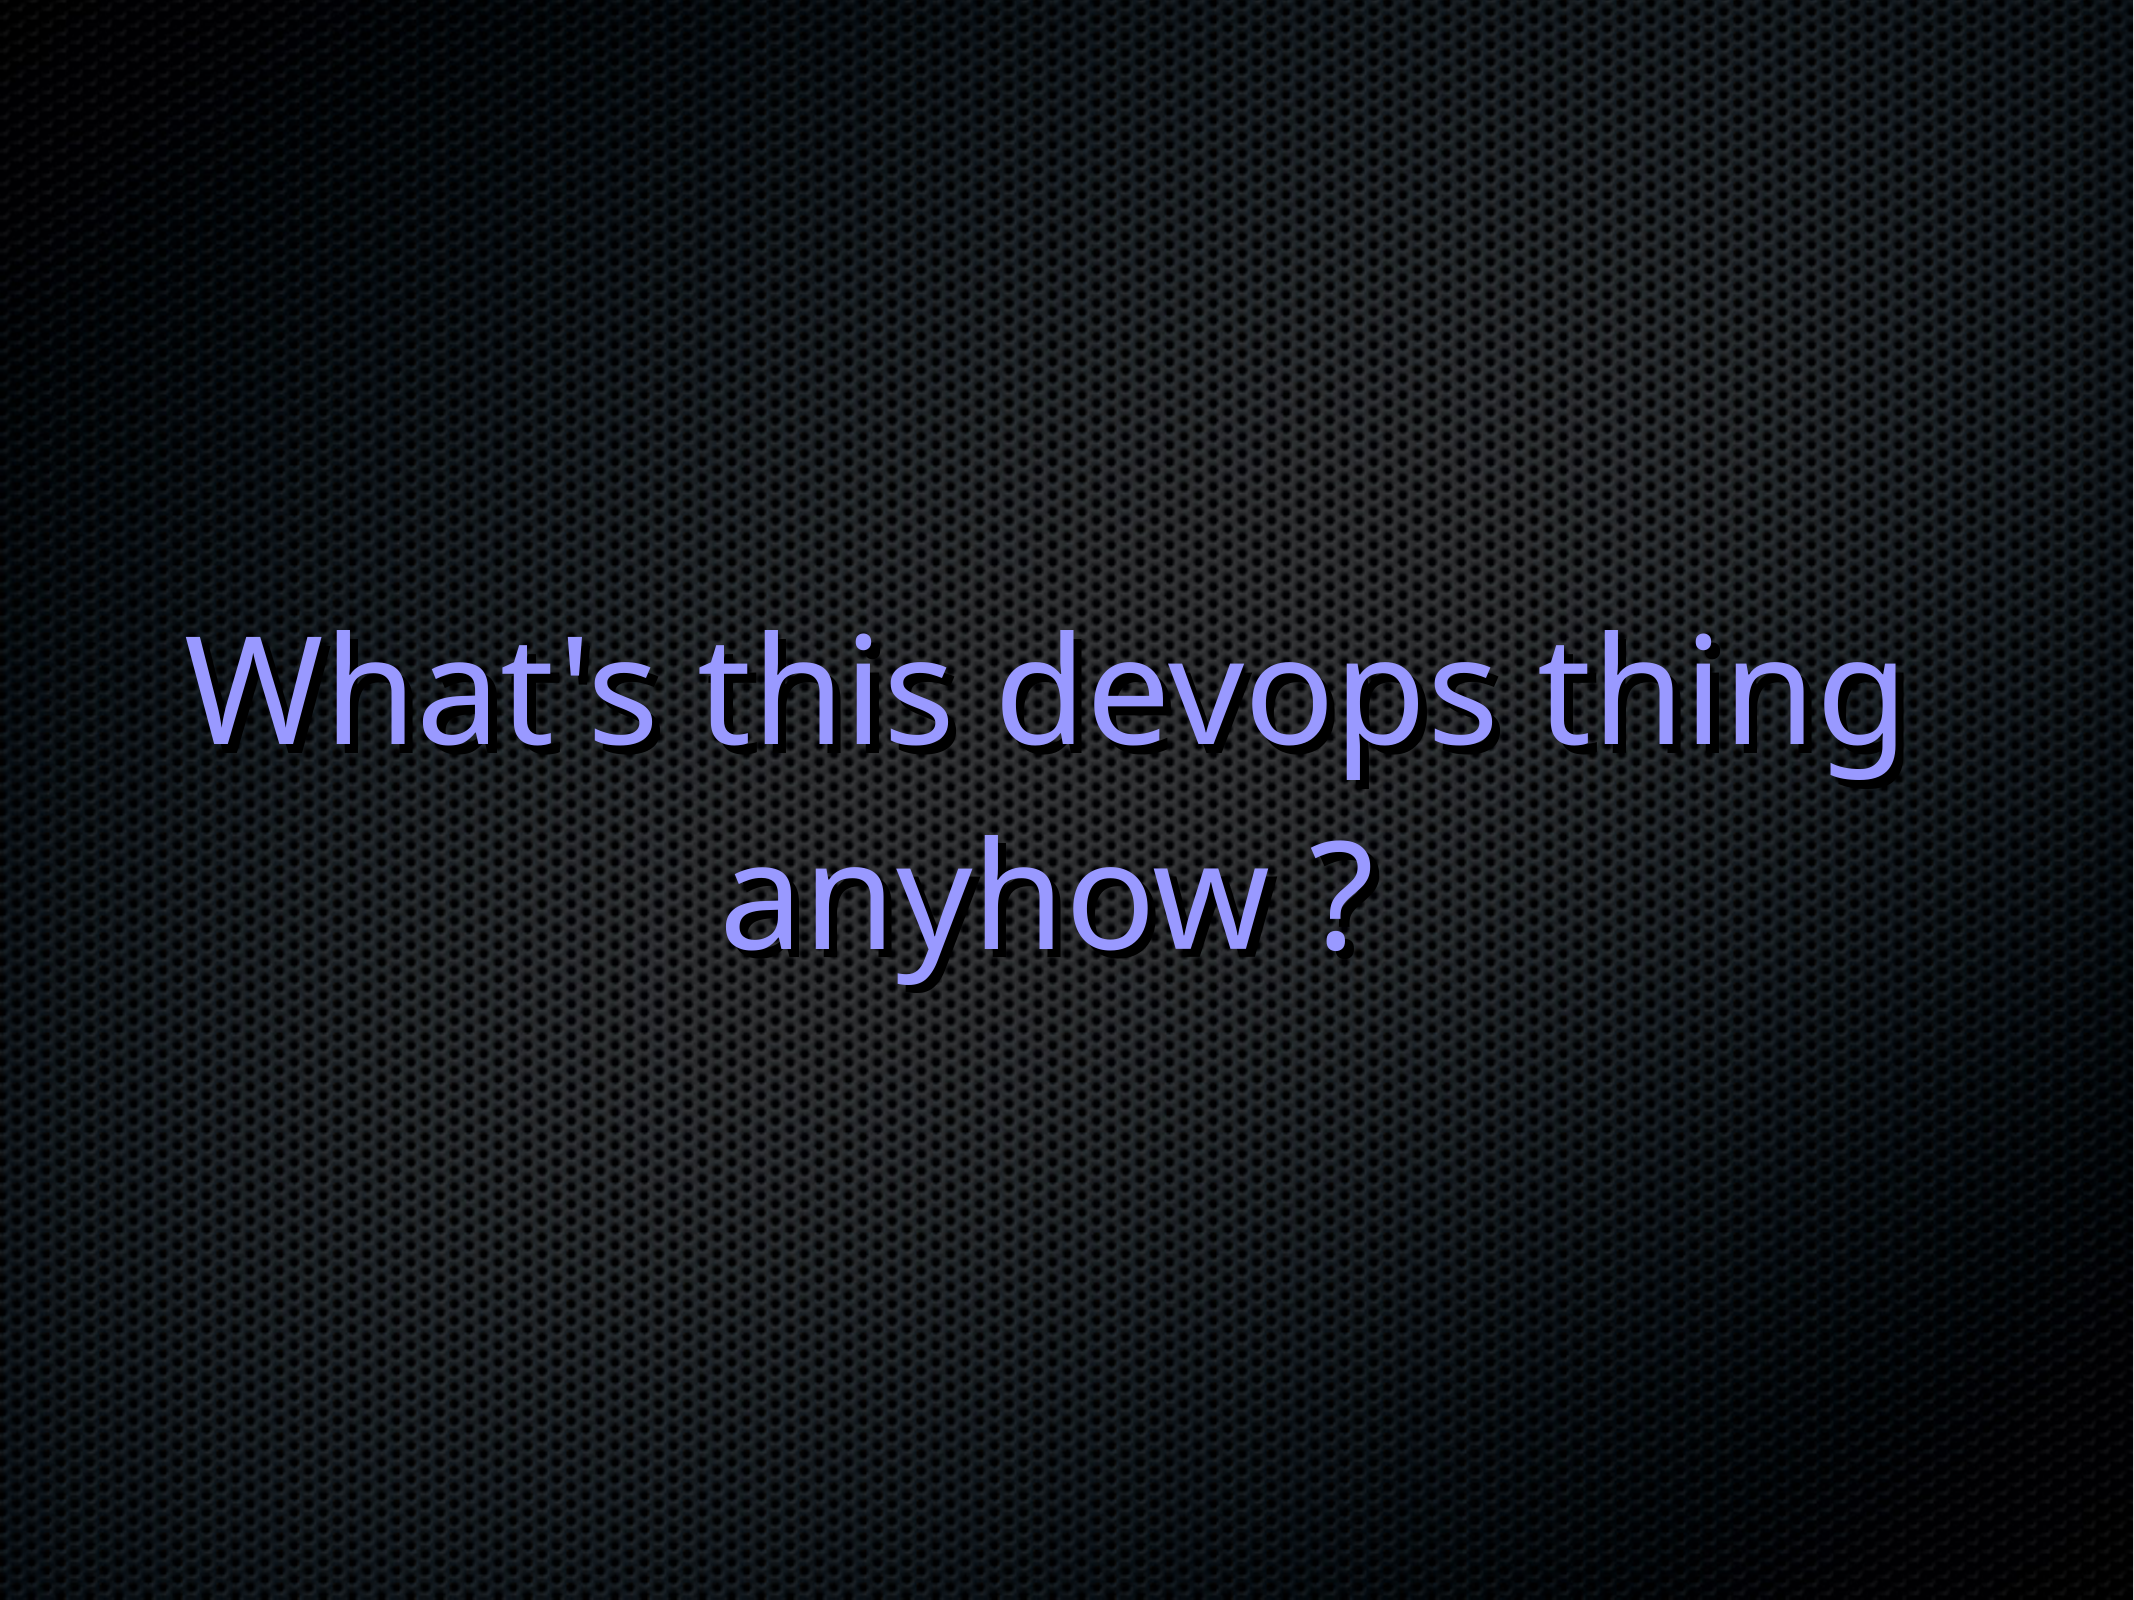

# What's this devops thing anyhow ?